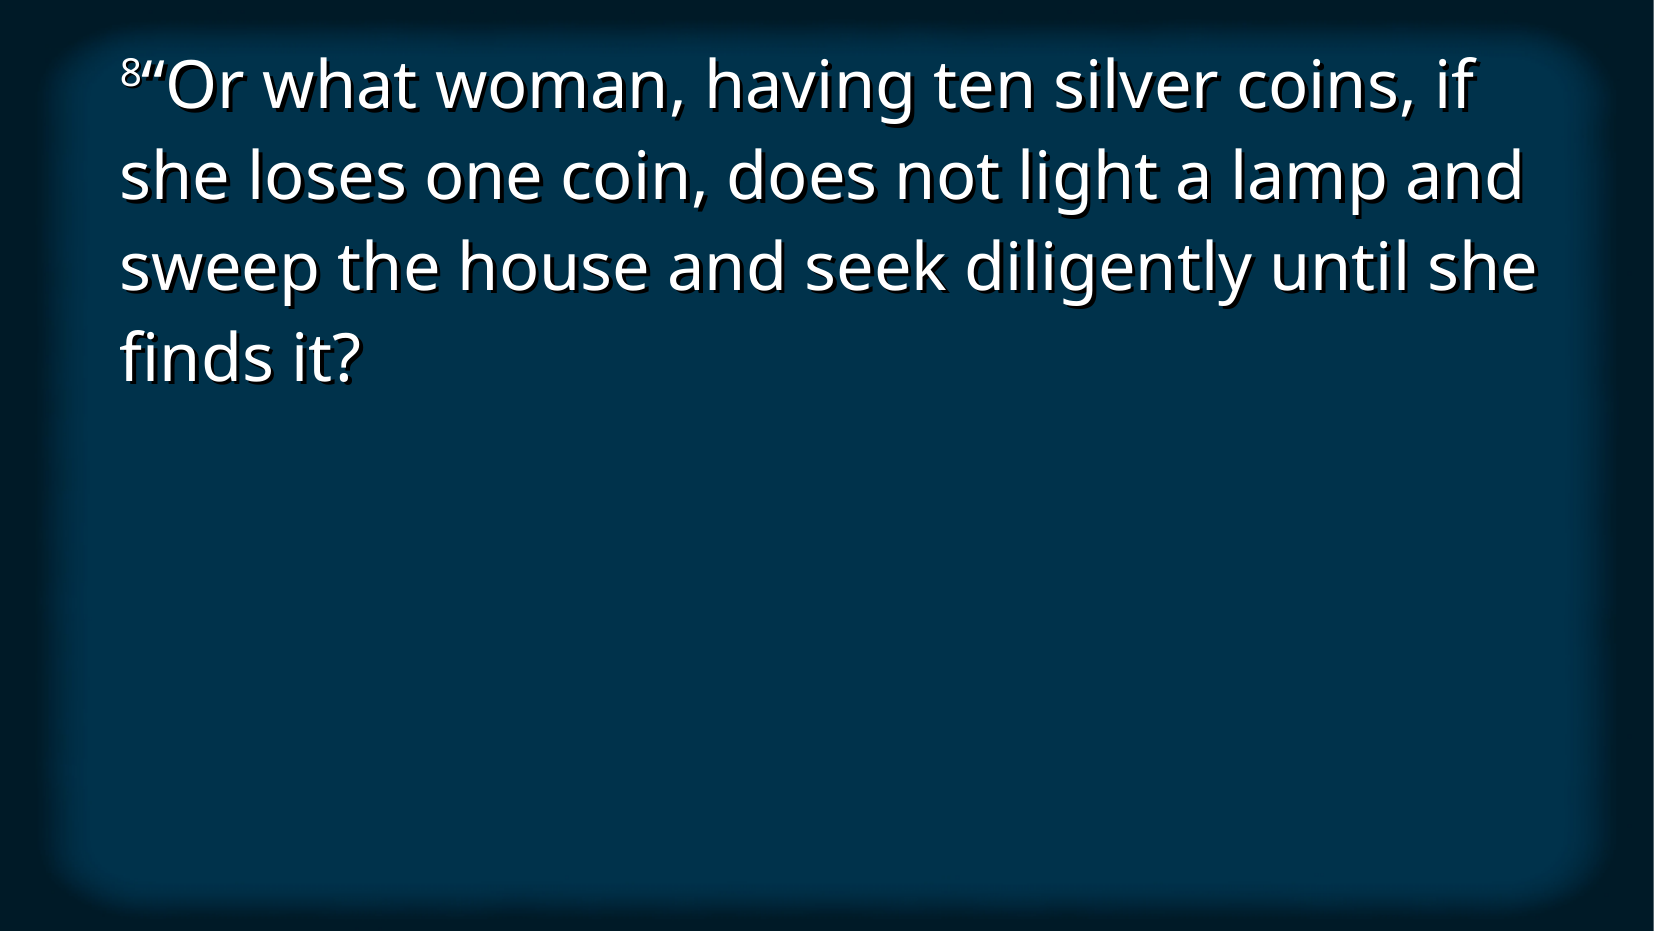

8“Or what woman, having ten silver coins, if she loses one coin, does not light a lamp and sweep the house and seek diligently until she finds it?